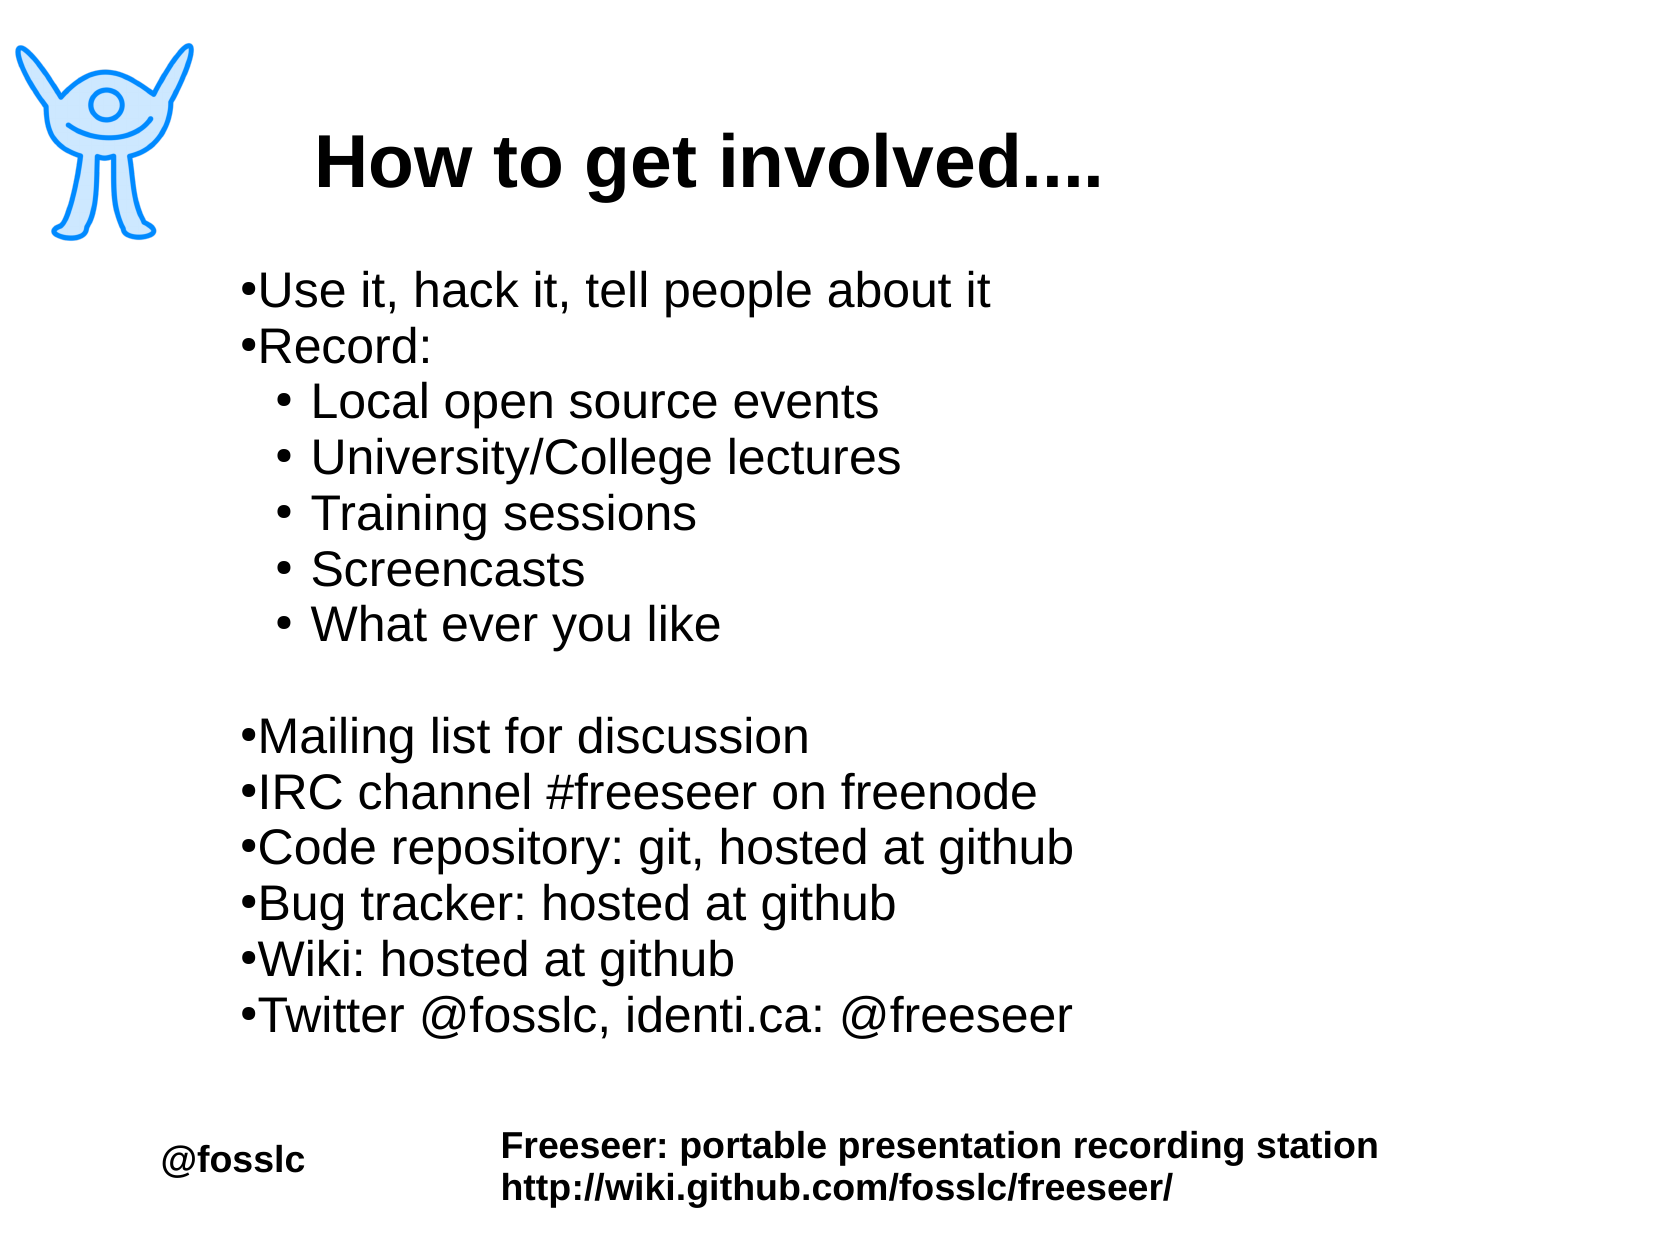

How to get involved....
Use it, hack it, tell people about it
Record:
Local open source events
University/College lectures
Training sessions
Screencasts
What ever you like
Mailing list for discussion
IRC channel #freeseer on freenode
Code repository: git, hosted at github
Bug tracker: hosted at github
Wiki: hosted at github
Twitter @fosslc, identi.ca: @freeseer